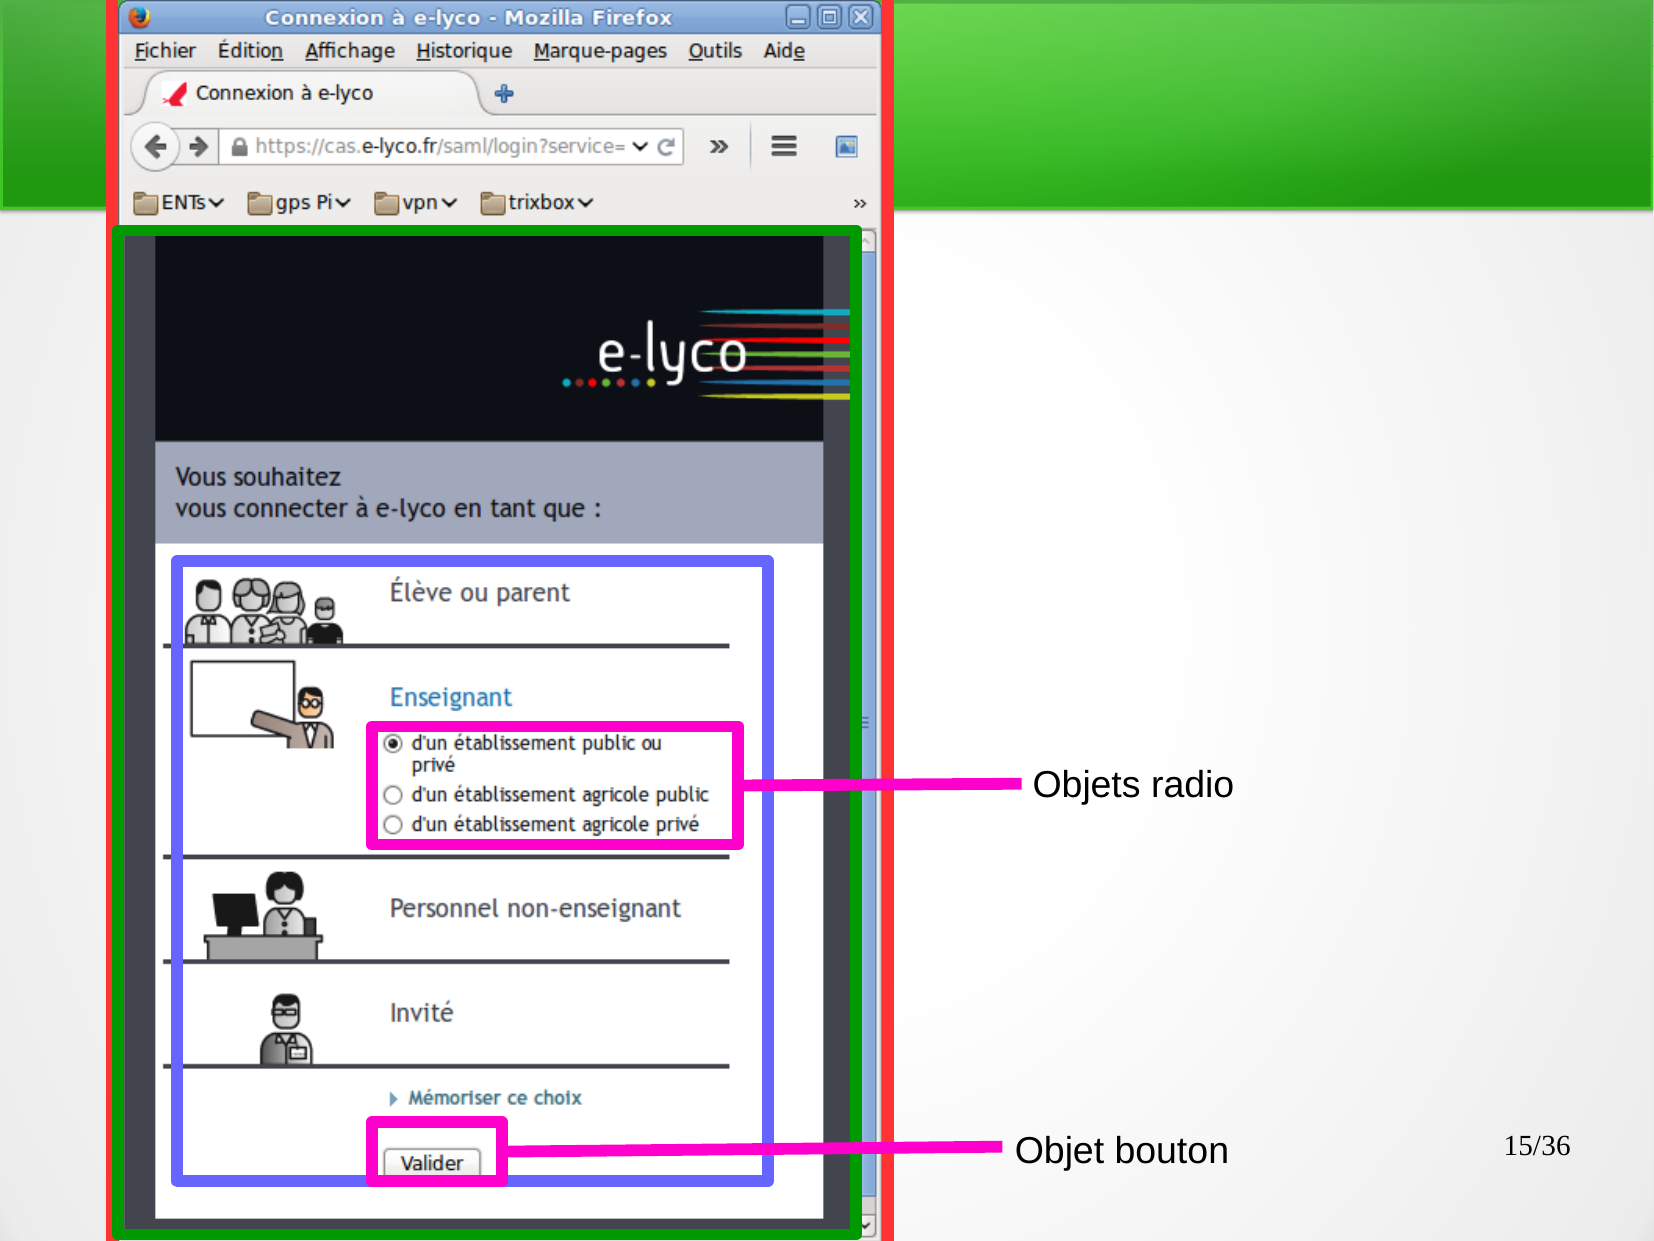

# objets
objets
Objets radio
Objet bouton
15